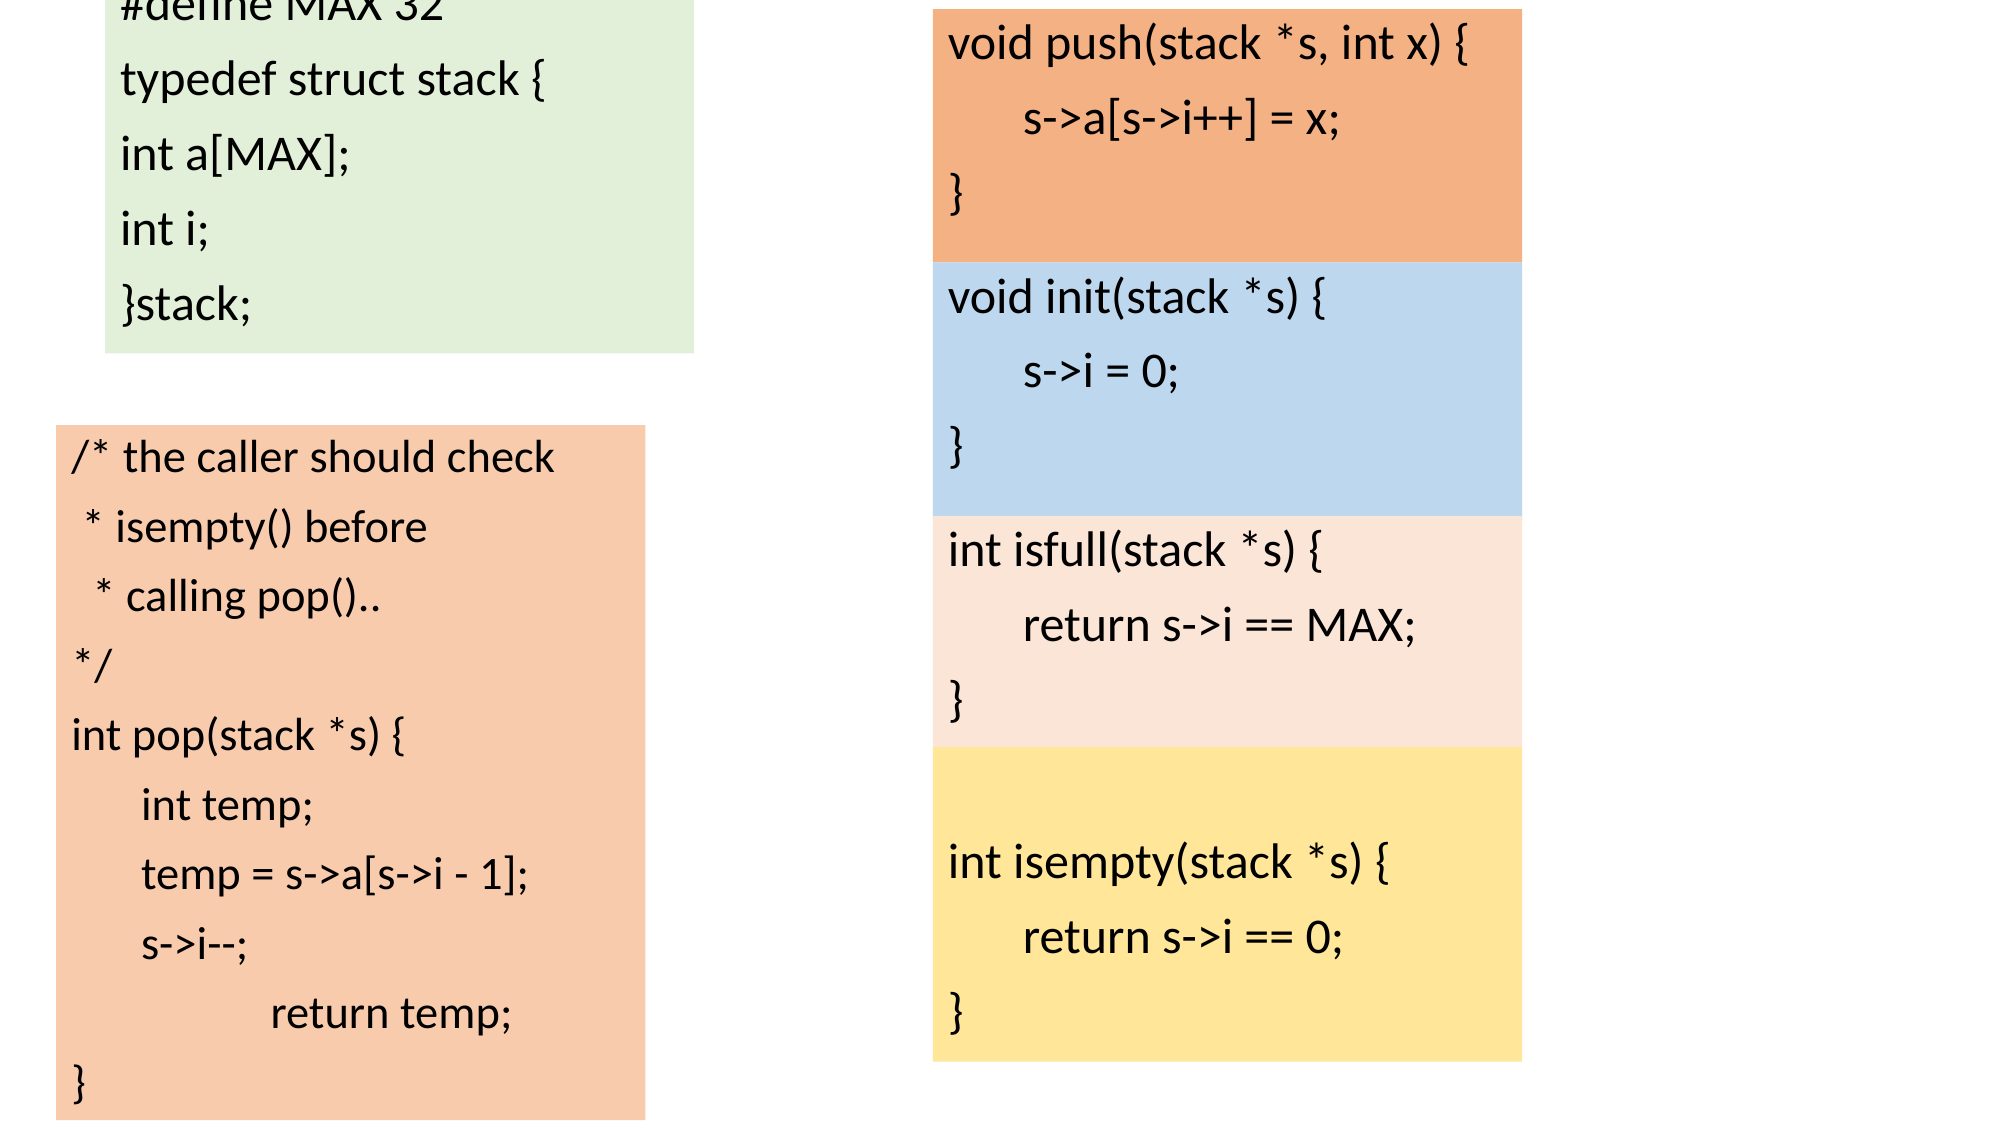

# #define MAX 32
typedef struct stack {
int a[MAX];
int i;
}stack;
void push(stack *s, int x) {
	s->a[s->i++] = x;
}
void init(stack *s) {
	s->i = 0;
}
/* the caller should check
 * isempty() before
 * calling pop()..
*/
int pop(stack *s) {
	int temp;
	temp = s->a[s->i - 1];
	s->i--;
 return temp;
}
int isfull(stack *s) {
	return s->i == MAX;
}
int isempty(stack *s) {
	return s->i == 0;
}